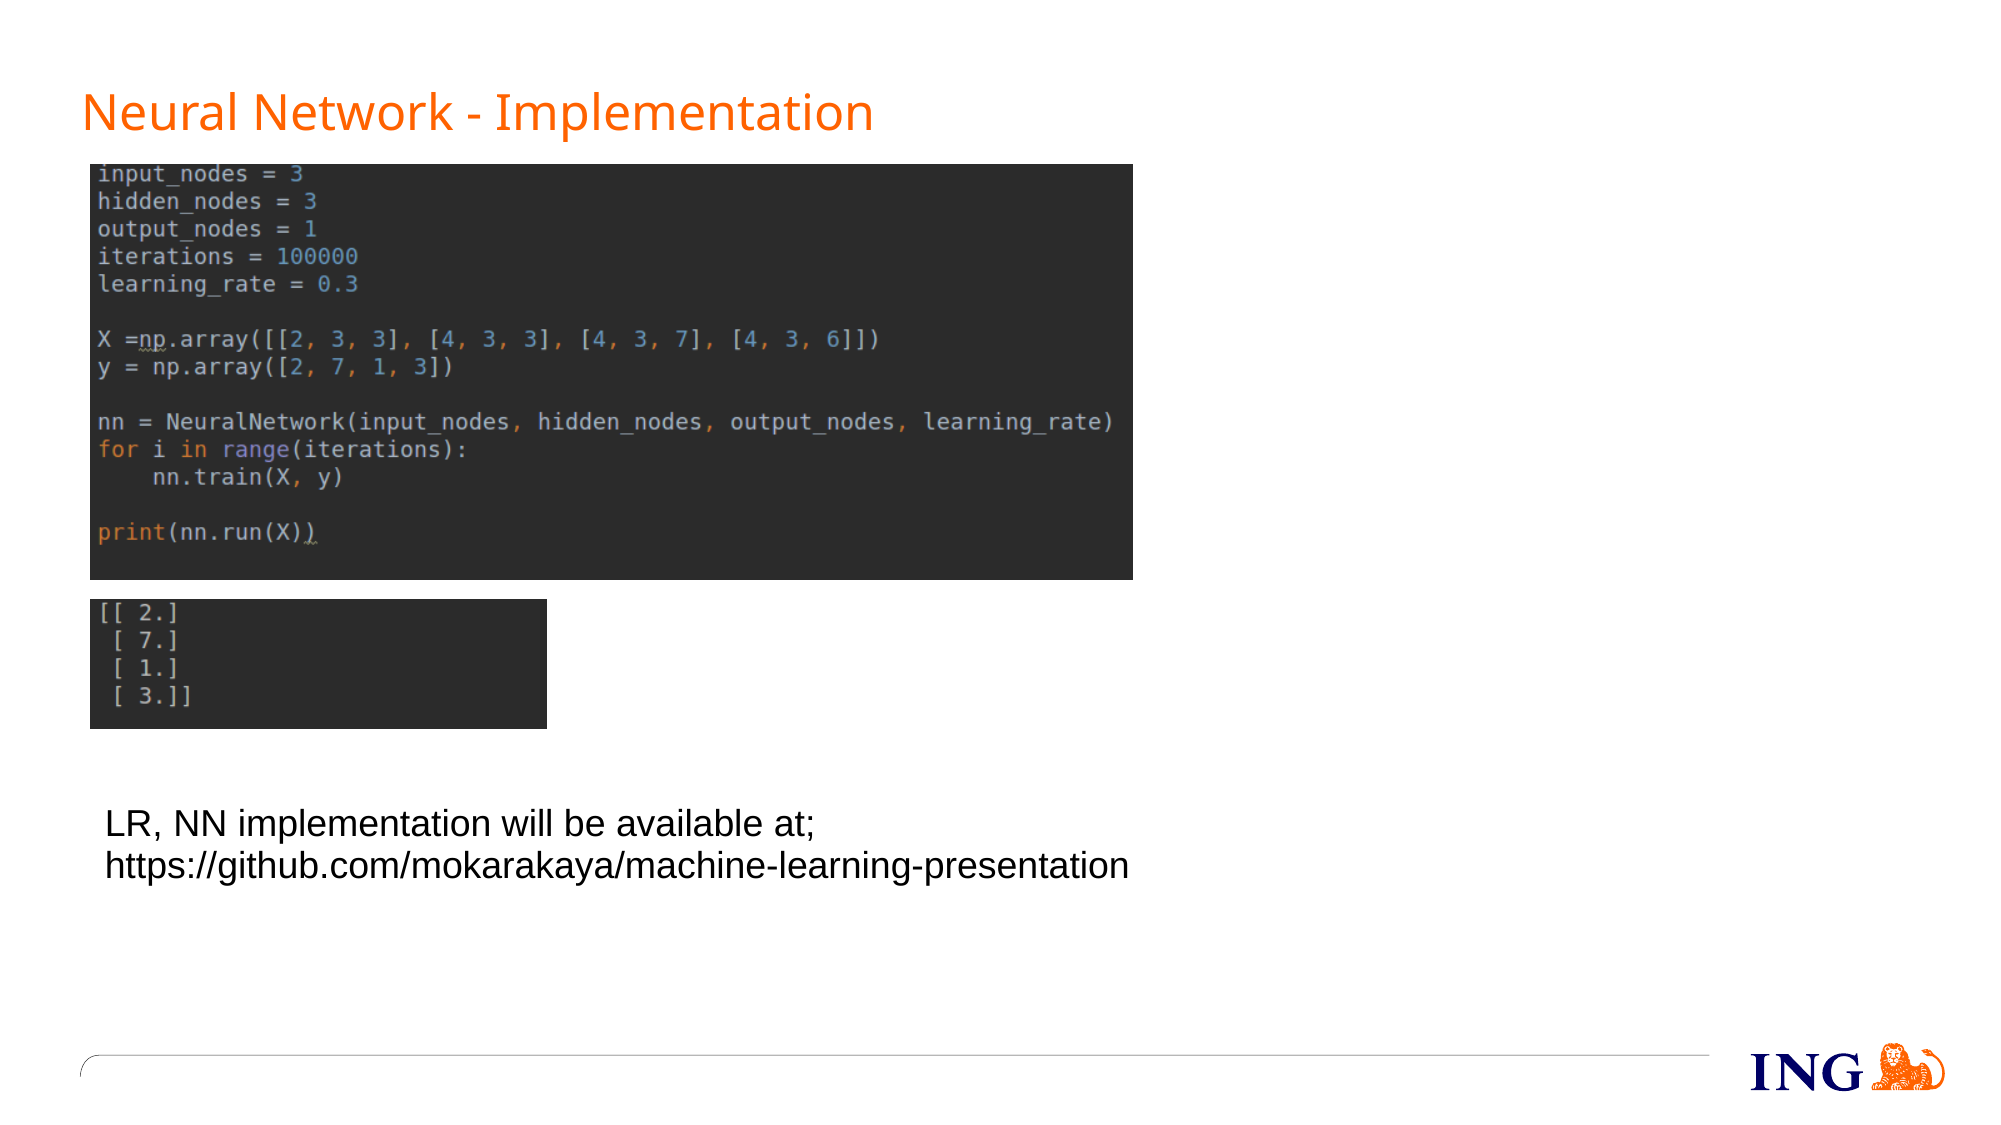

Neural Network - Implementation
LR, NN implementation will be available at;
https://github.com/mokarakaya/machine-learning-presentation